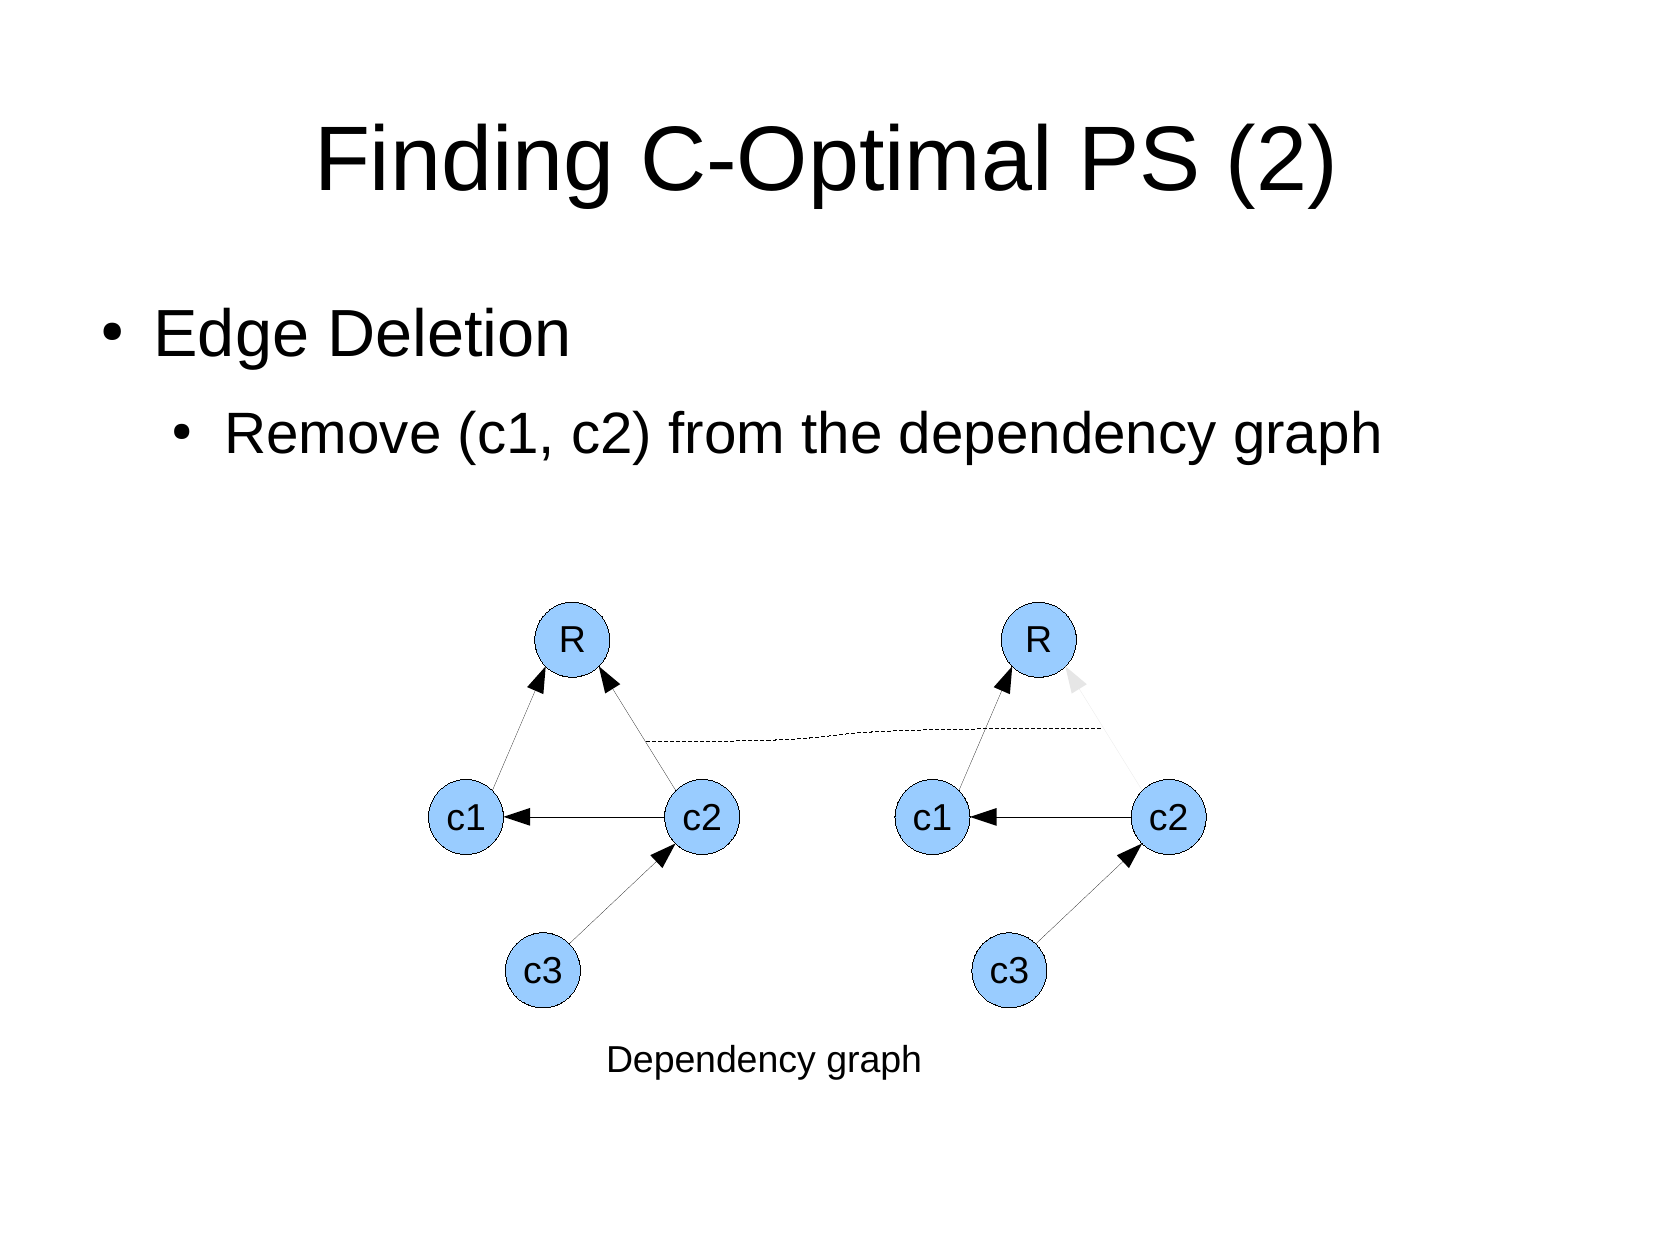

# Finding C-Optimal PS (2)
Edge Deletion
Remove (c1, c2) from the dependency graph
R
R
c1
c2
c1
c2
c3
c3
Dependency graph